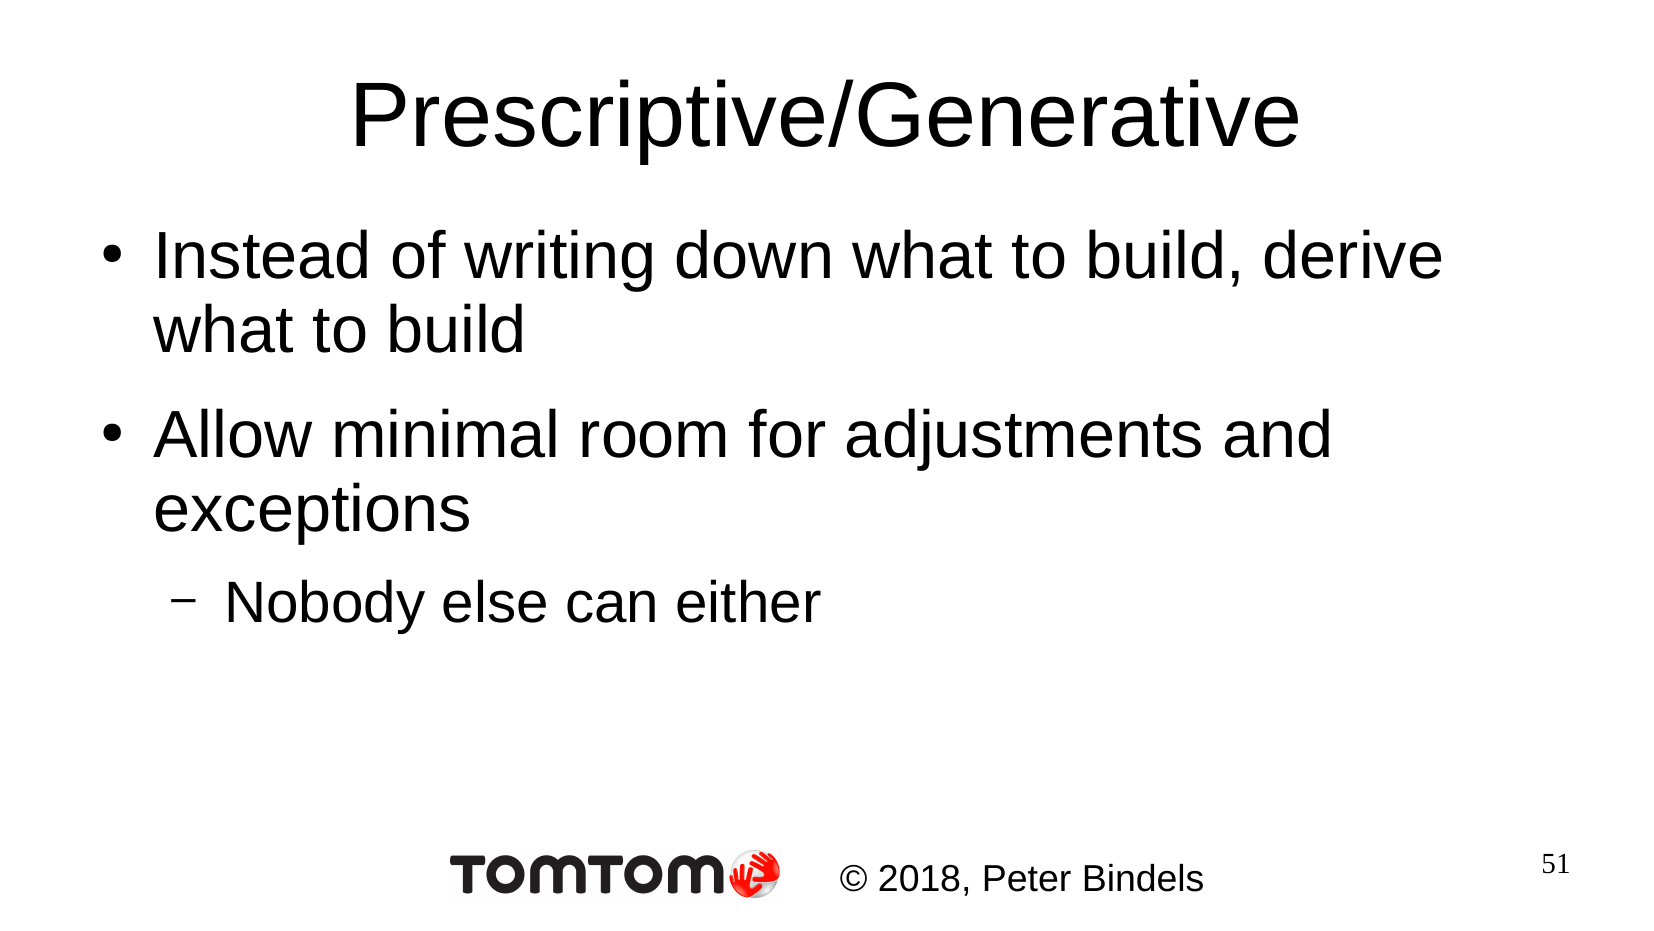

# Prescriptive/Generative
Instead of writing down what to build, derive what to build
Allow minimal room for adjustments and exceptions
Nobody else can either
51